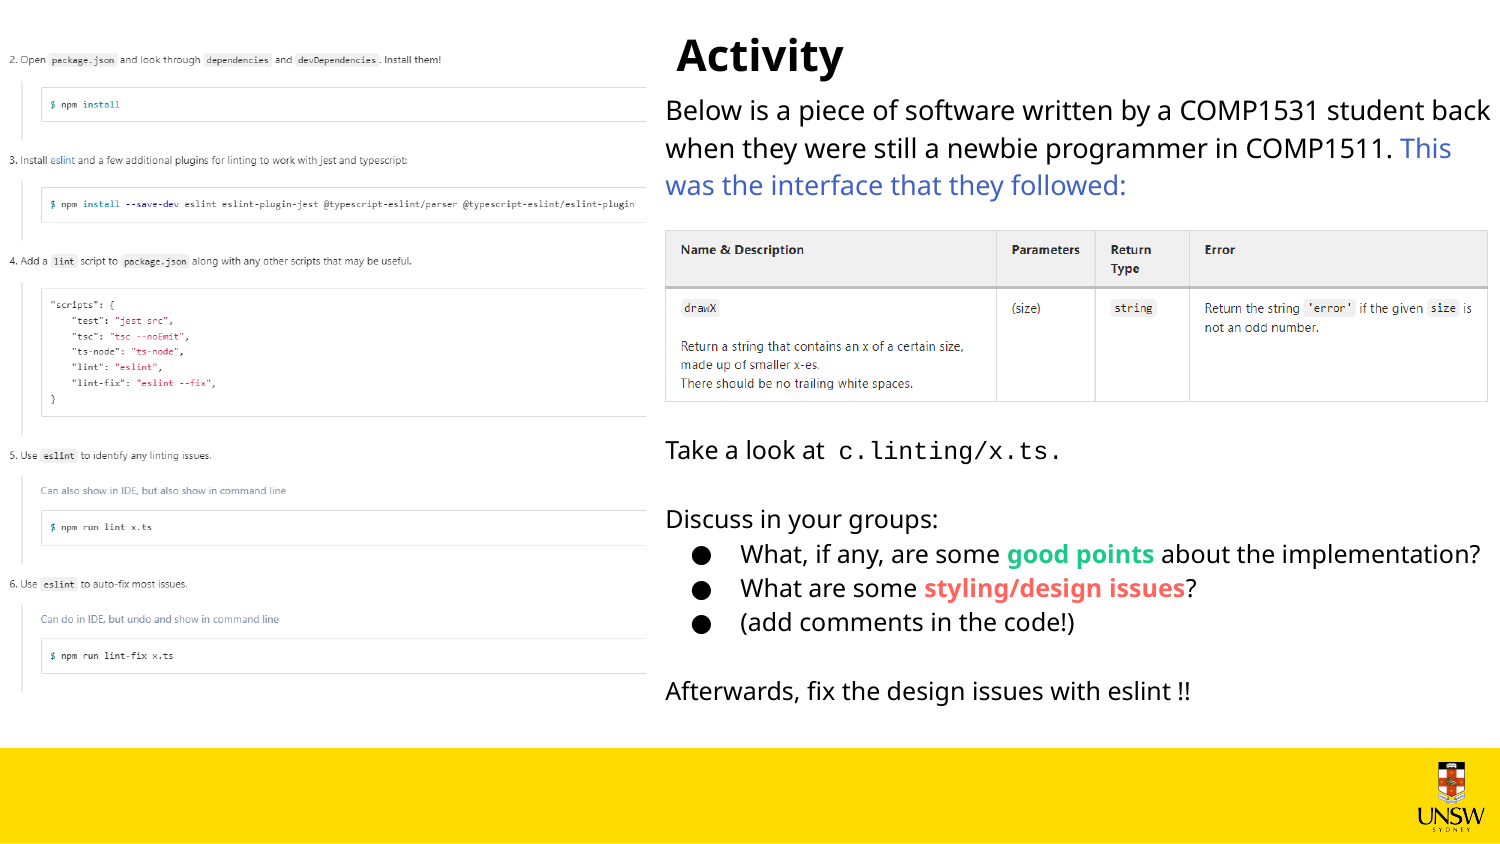

Activity
Below is a piece of software written by a COMP1531 student back when they were still a newbie programmer in COMP1511. This was the interface that they followed:
Take a look at c.linting/x.ts.
Discuss in your groups:
What, if any, are some good points about the implementation?
What are some styling/design issues?
(add comments in the code!)
Afterwards, fix the design issues with eslint !!